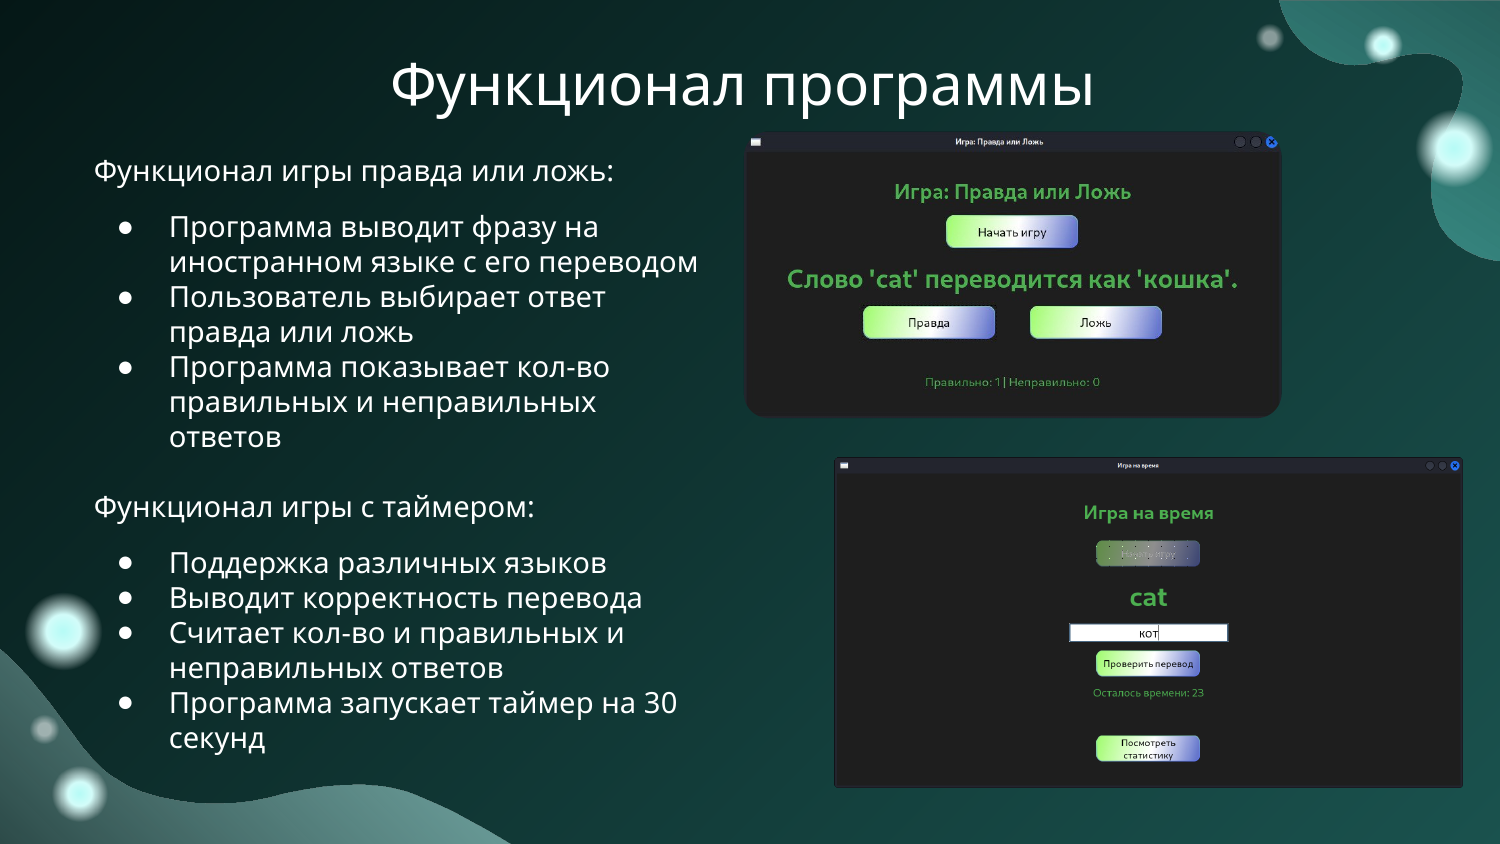

# Функционал программы
Функционал игры правда или ложь:
Программа выводит фразу на иностранном языке с его переводом
Пользователь выбирает ответ правда или ложь
Программа показывает кол-во правильных и неправильных ответов
Функционал игры с таймером:
Поддержка различных языков
Выводит корректность перевода
Считает кол-во и правильных и неправильных ответов
Программа запускает таймер на 30 секунд